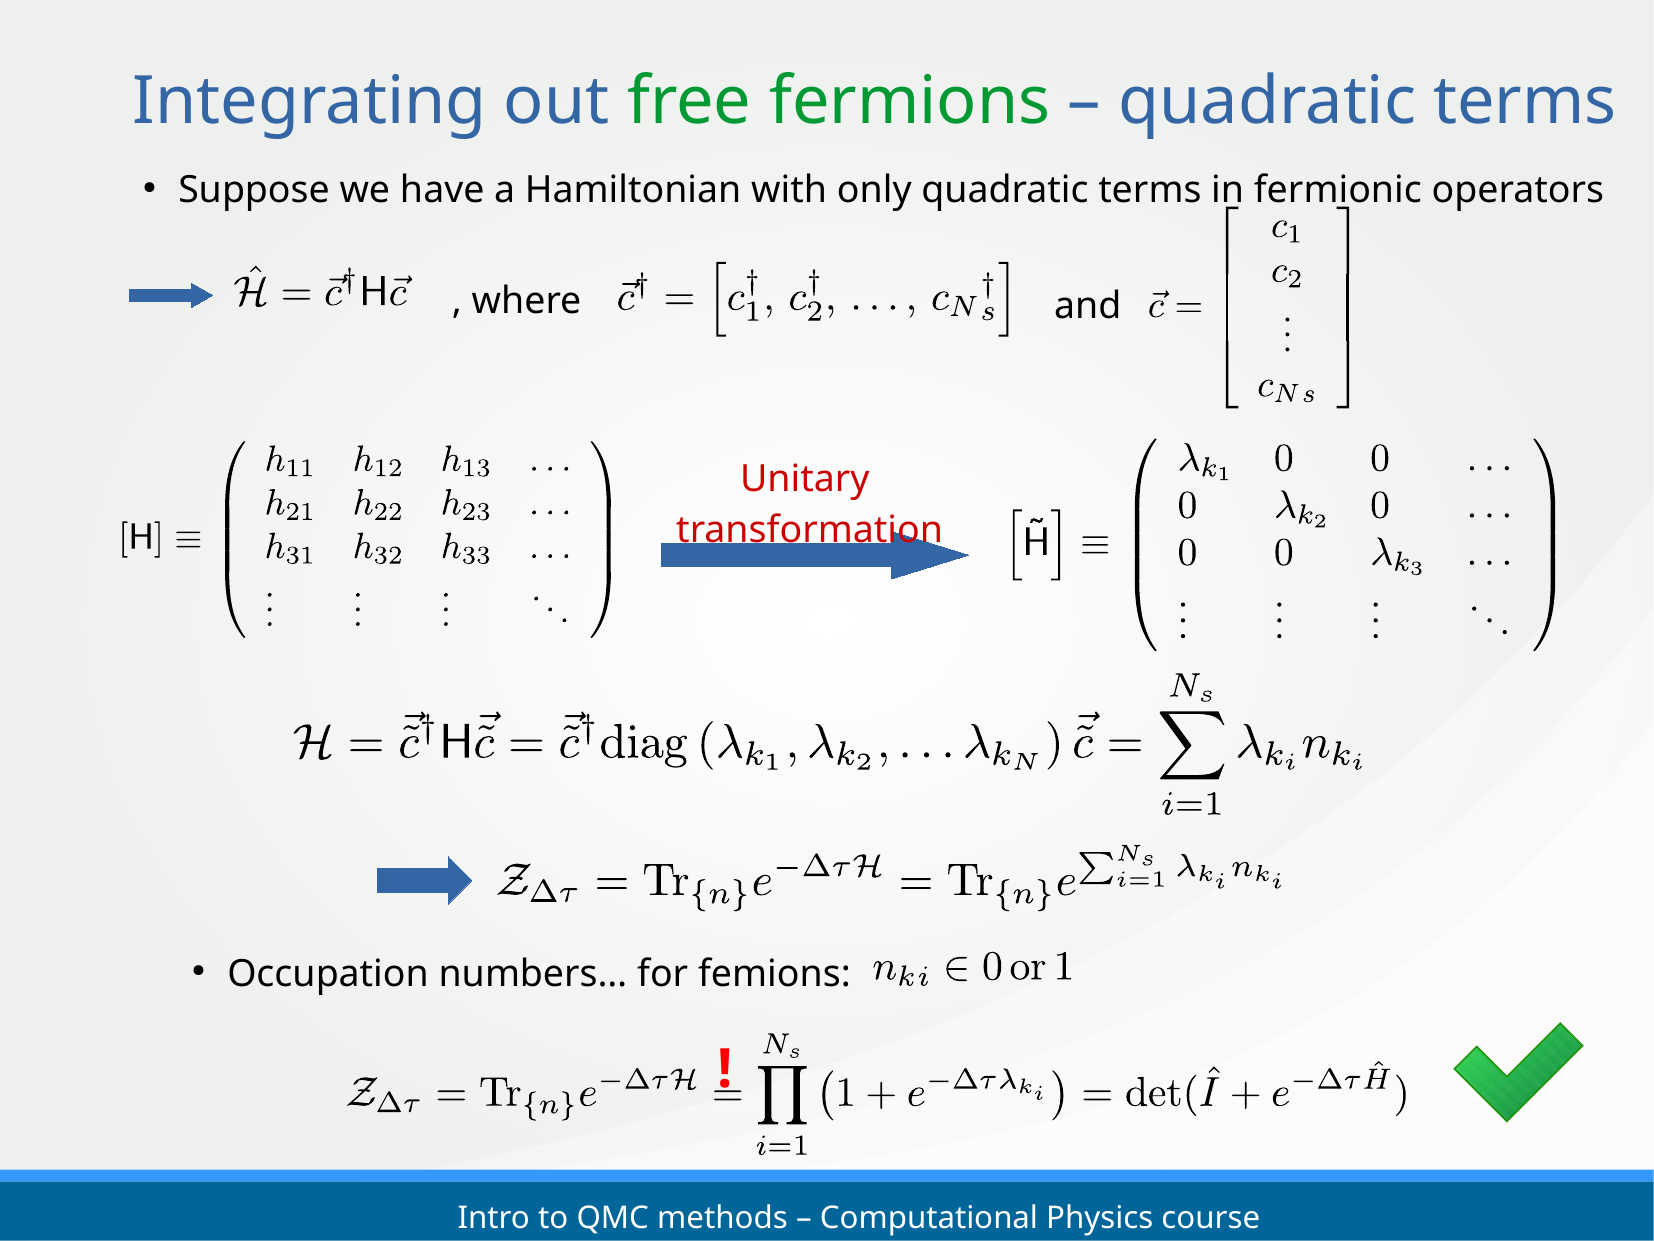

Integrating out free fermions – quadratic terms
Suppose we have a Hamiltonian with only quadratic terms in fermionic operators
, where
and
Unitary
transformation
Occupation numbers… for femions:
!